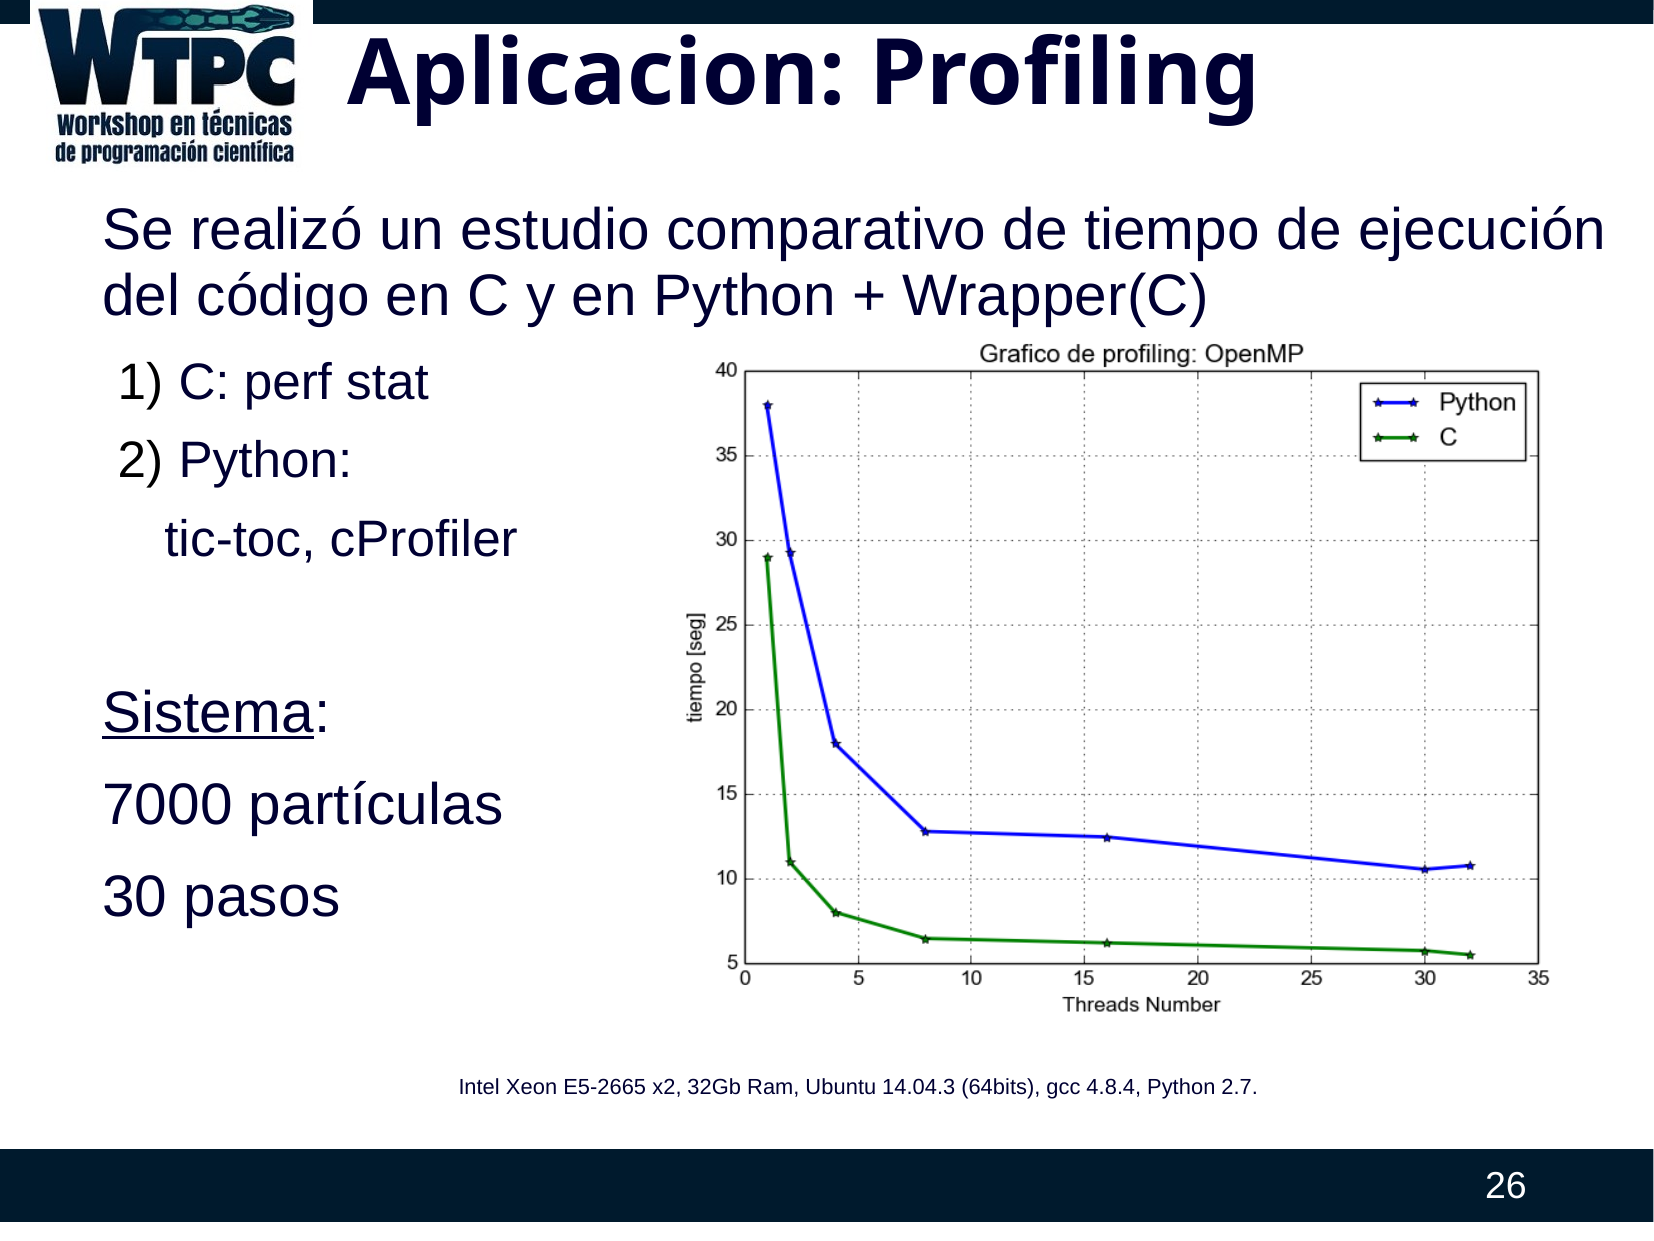

# Aplicacion: Profiling
Se realizó un estudio comparativo de tiempo de ejecución del código en C y en Python + Wrapper(C)
 C: perf stat
 Python:
tic-toc, cProfiler
Sistema:
7000 partículas
30 pasos
Intel Xeon E5-2665 x2, 32Gb Ram, Ubuntu 14.04.3 (64bits), gcc 4.8.4, Python 2.7.